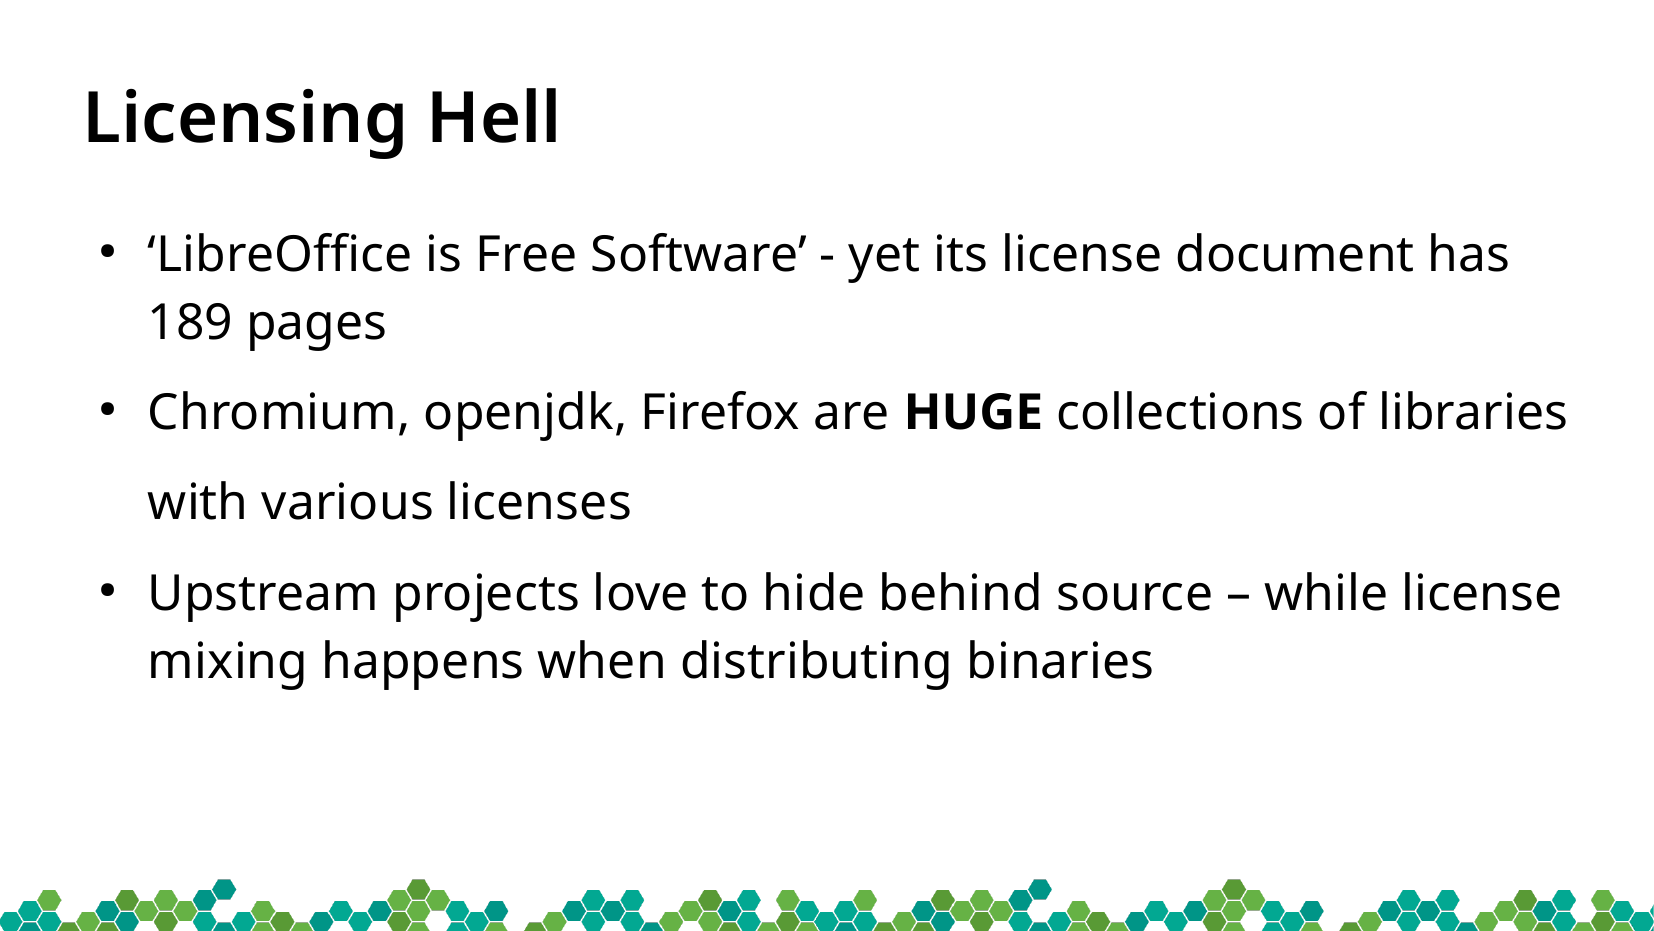

# Licensing Hell
‘LibreOffice is Free Software’ - yet its license document has 189 pages
Chromium, openjdk, Firefox are HUGE collections of libraries
with various licenses
Upstream projects love to hide behind source – while license mixing happens when distributing binaries